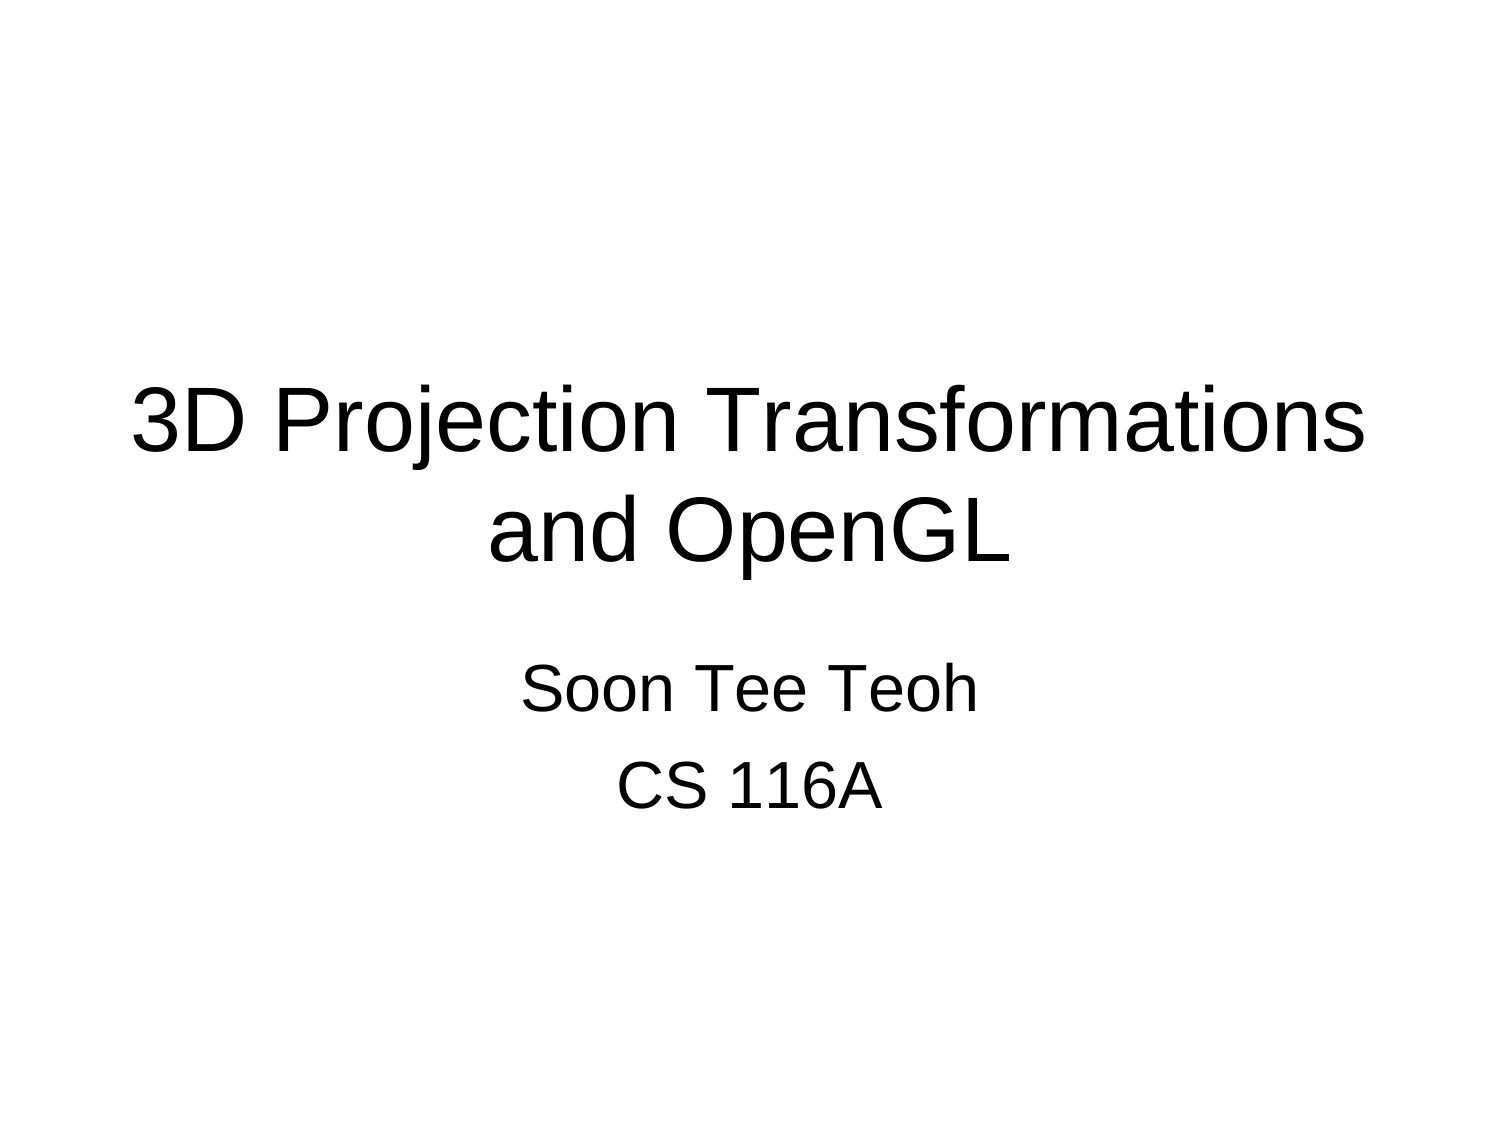

# 3D Projection Transformations and OpenGL
Soon Tee Teoh
CS 116A